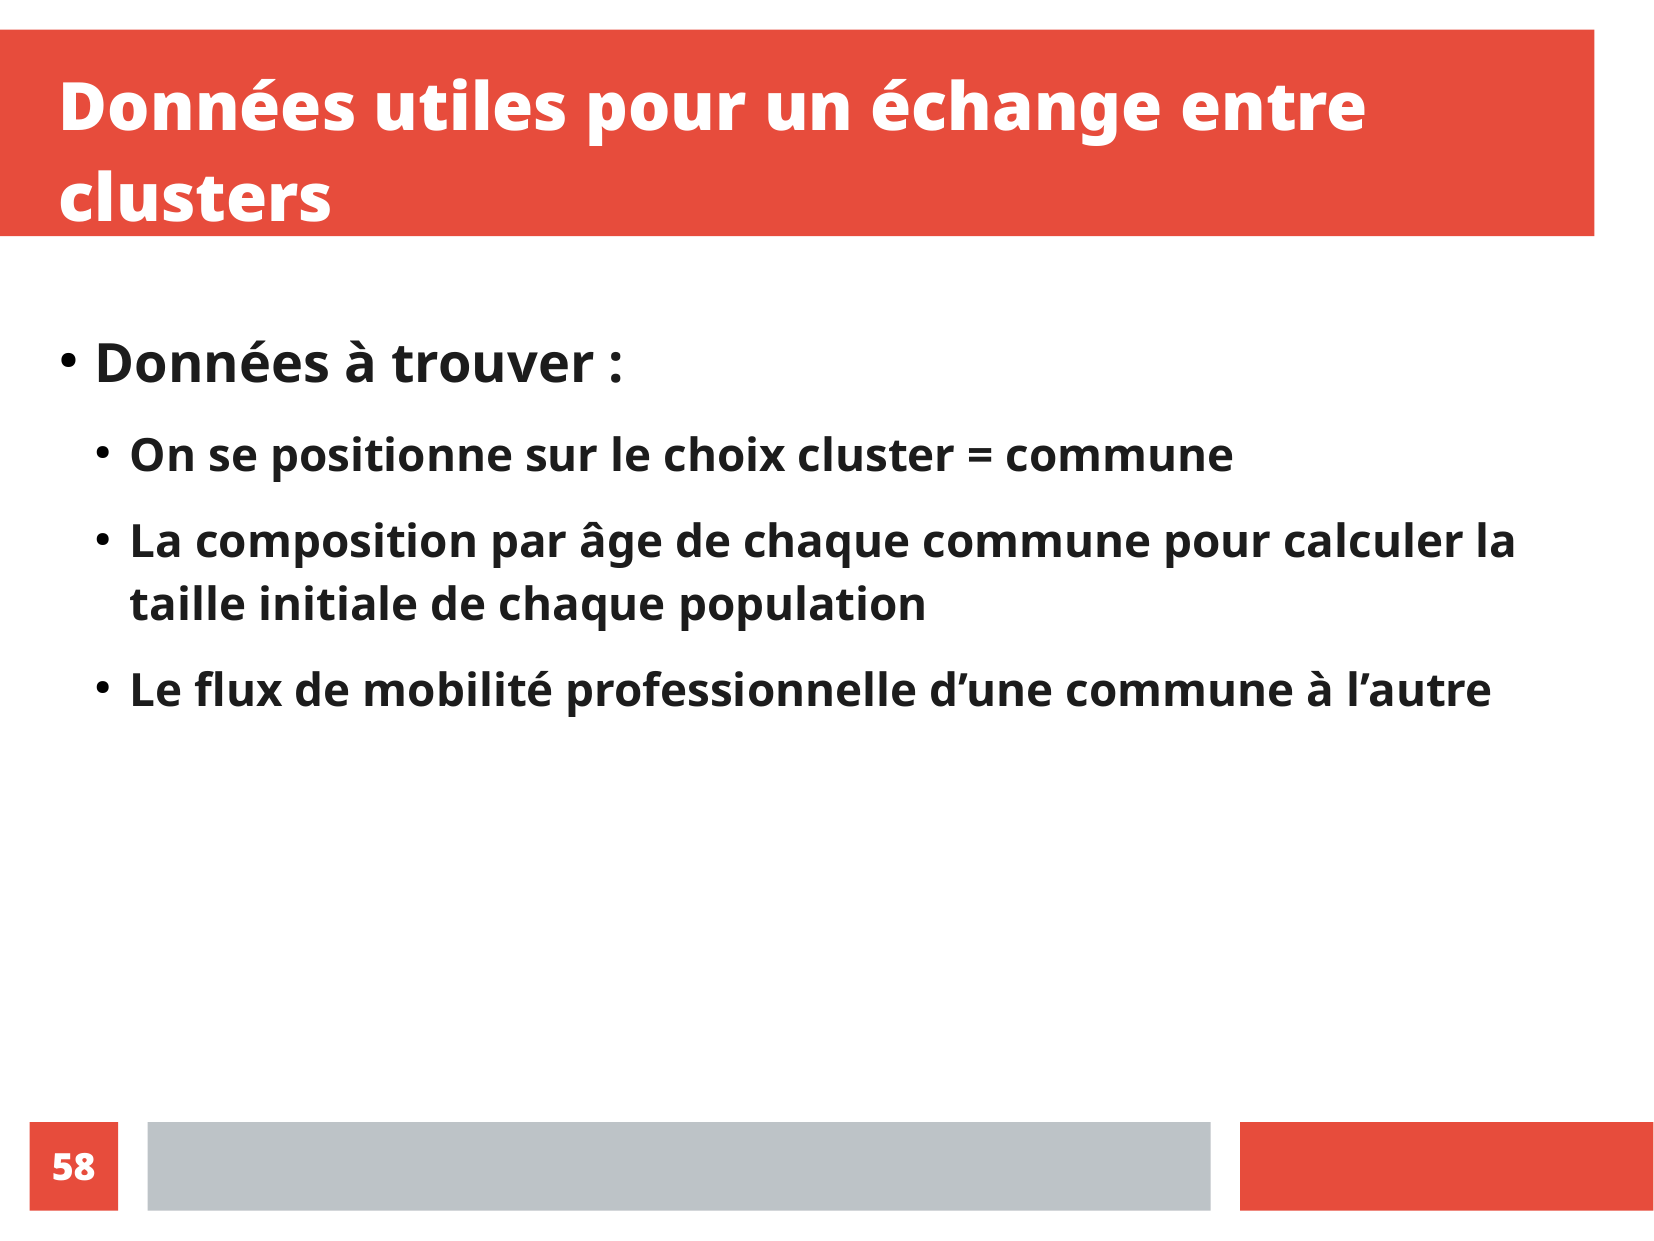

# Données utiles pour un échange entre clusters
Données à trouver :
On se positionne sur le choix cluster = commune
La composition par âge de chaque commune pour calculer la taille initiale de chaque population
Le flux de mobilité professionnelle d’une commune à l’autre
58